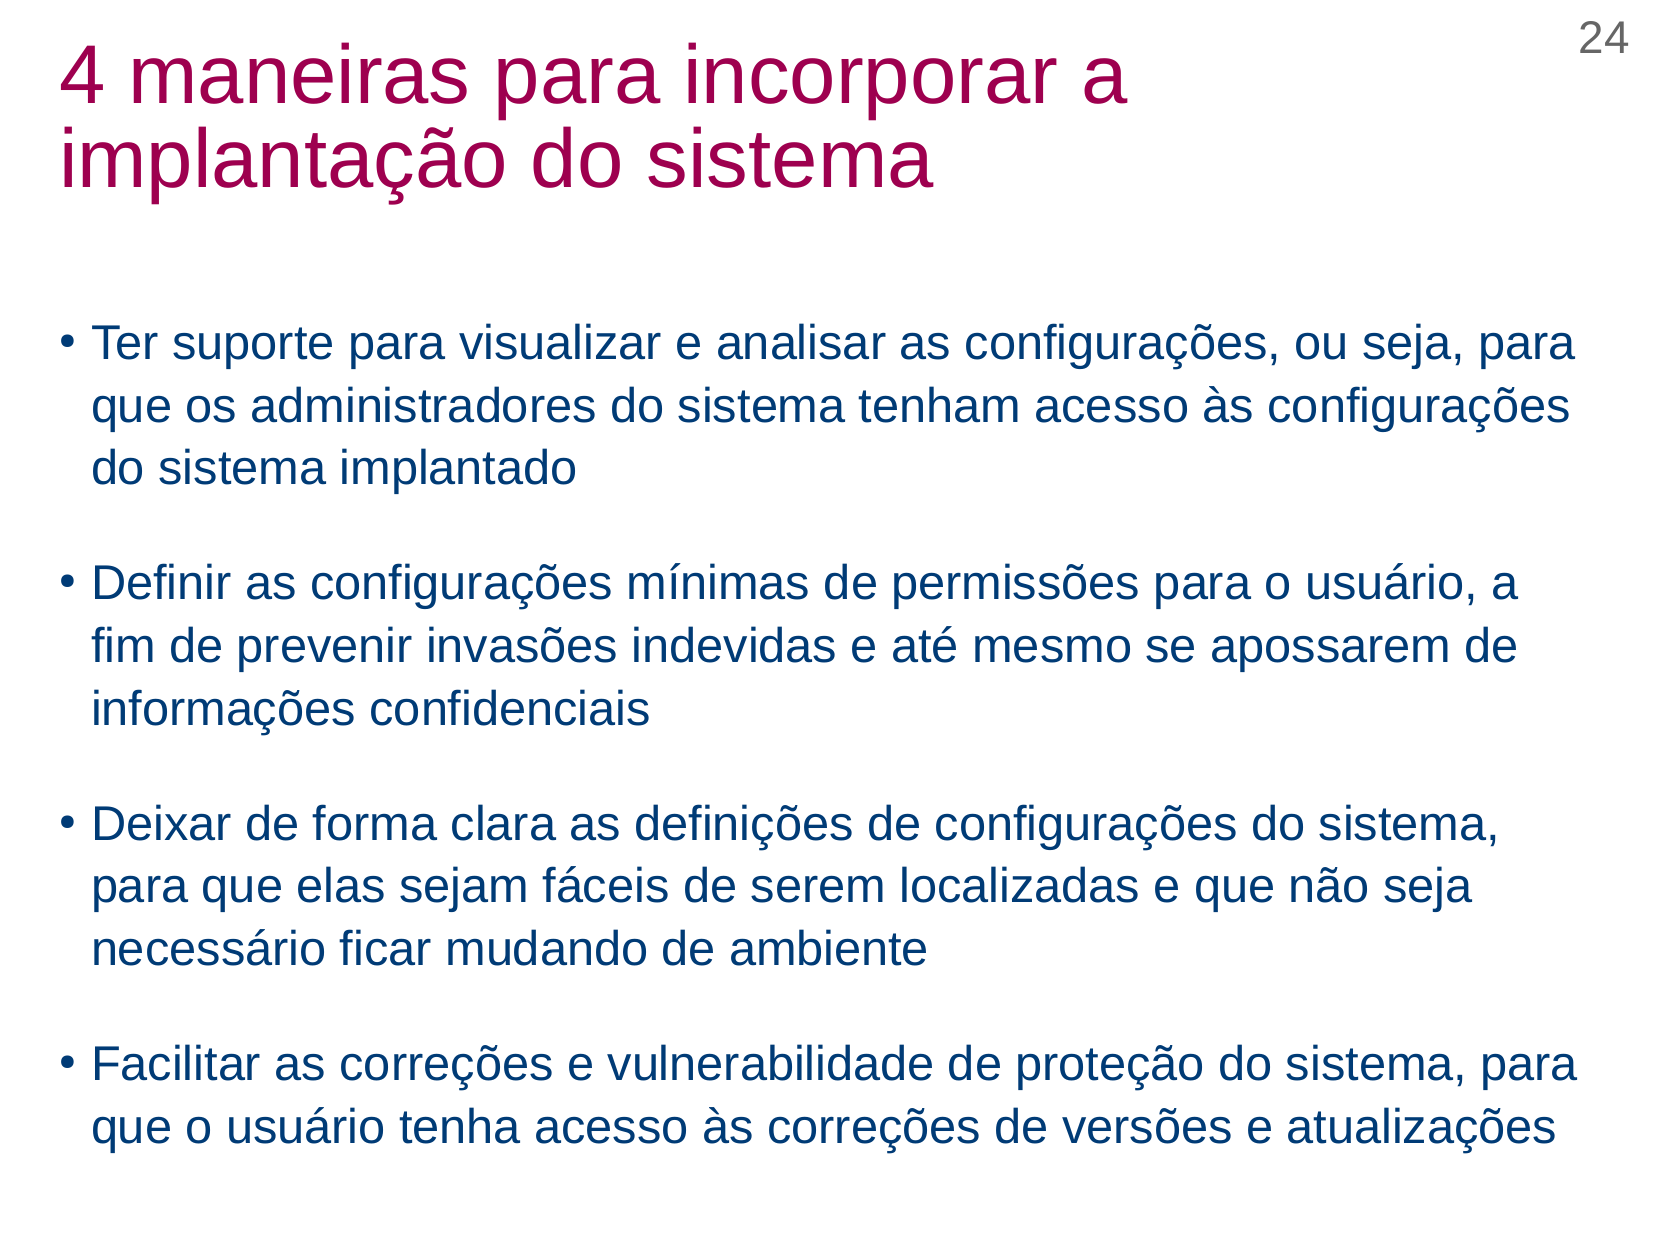

# 4 maneiras para incorporar a implantação do sistema
24
Ter suporte para visualizar e analisar as configurações, ou seja, para que os administradores do sistema tenham acesso às configurações do sistema implantado
Definir as configurações mínimas de permissões para o usuário, a fim de prevenir invasões indevidas e até mesmo se apossarem de informações confidenciais
Deixar de forma clara as definições de configurações do sistema, para que elas sejam fáceis de serem localizadas e que não seja necessário ficar mudando de ambiente
Facilitar as correções e vulnerabilidade de proteção do sistema, para que o usuário tenha acesso às correções de versões e atualizações